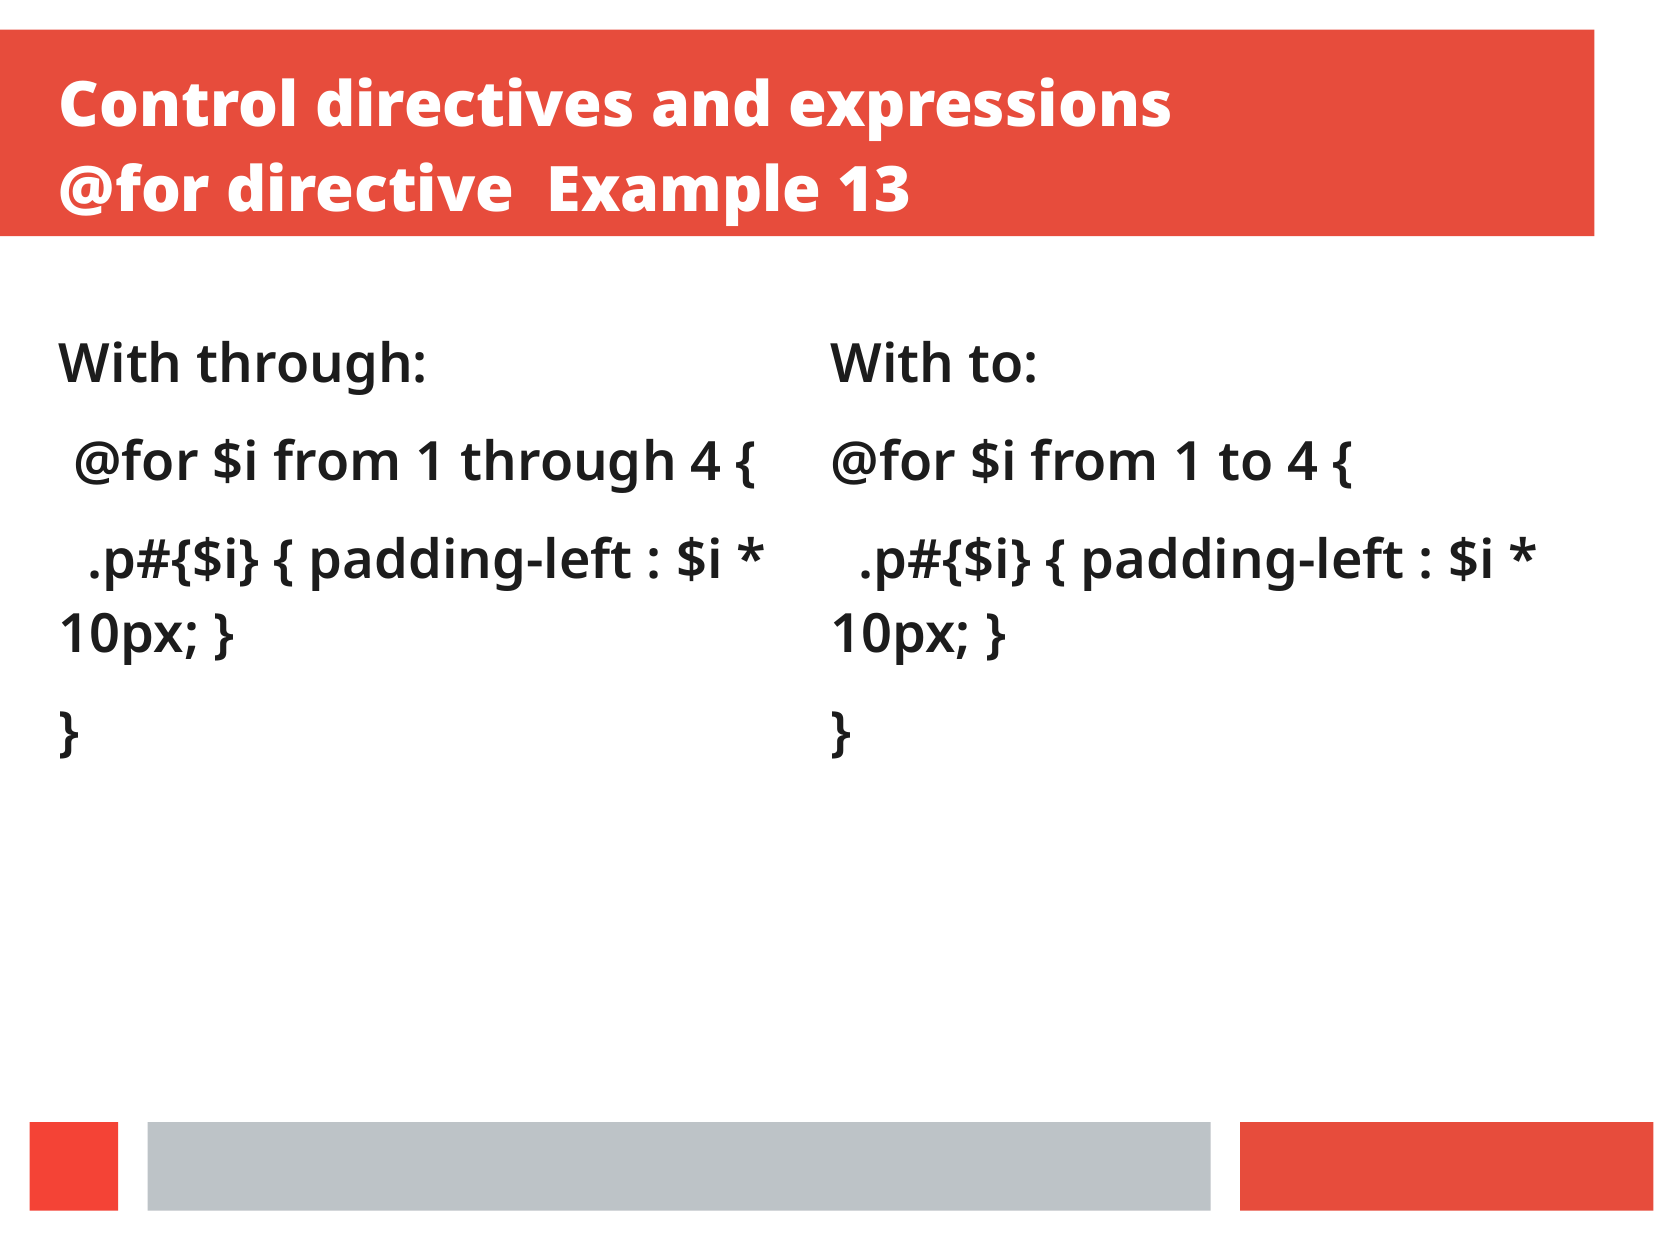

# Control directives and expressions @for directive Example 13
With through:
 @for $i from 1 through 4 {
 .p#{$i} { padding-left : $i * 10px; }
}
With to:
@for $i from 1 to 4 {
 .p#{$i} { padding-left : $i * 10px; }
}